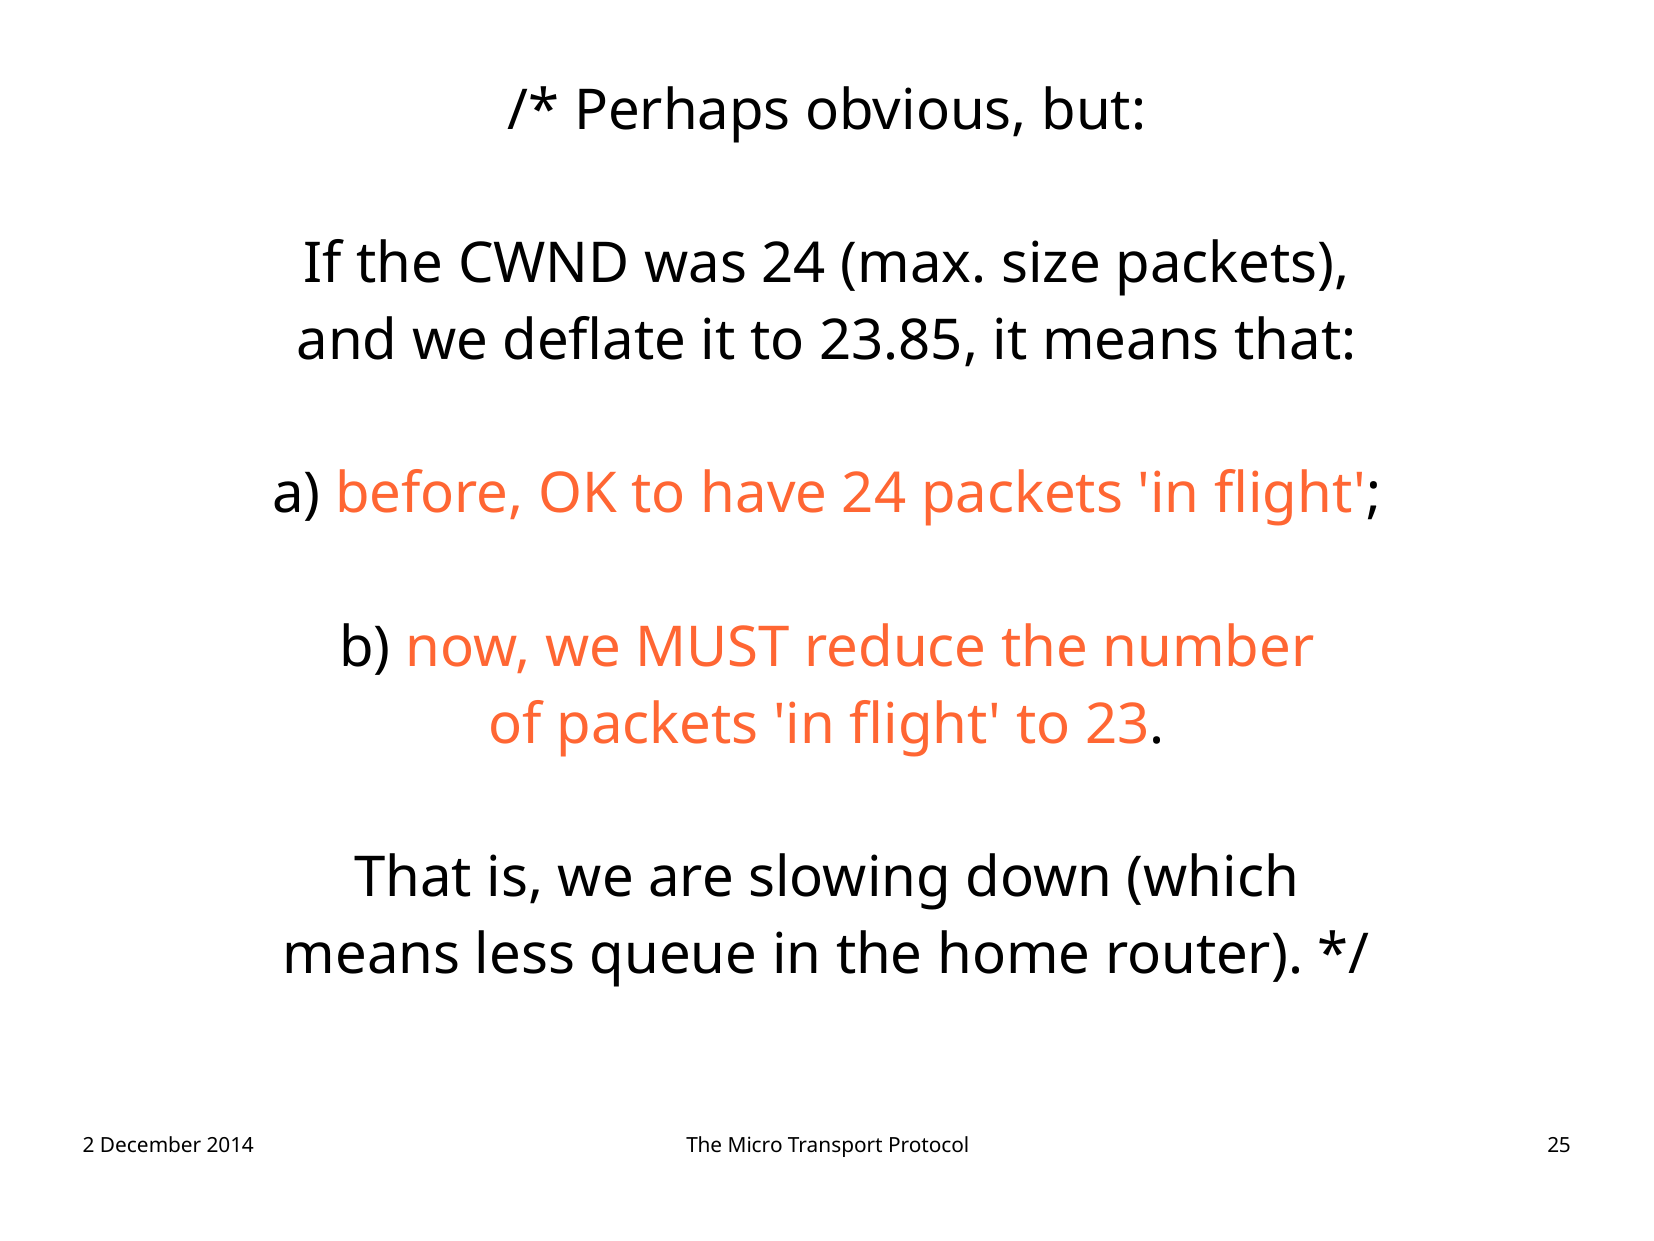

# /* Perhaps obvious, but:
If the CWND was 24 (max. size packets),
and we deflate it to 23.85, it means that:
a) before, OK to have 24 packets 'in flight';
b) now, we MUST reduce the number
of packets 'in flight' to 23.
That is, we are slowing down (which
means less queue in the home router). */
2 December 2014
The Micro Transport Protocol
25